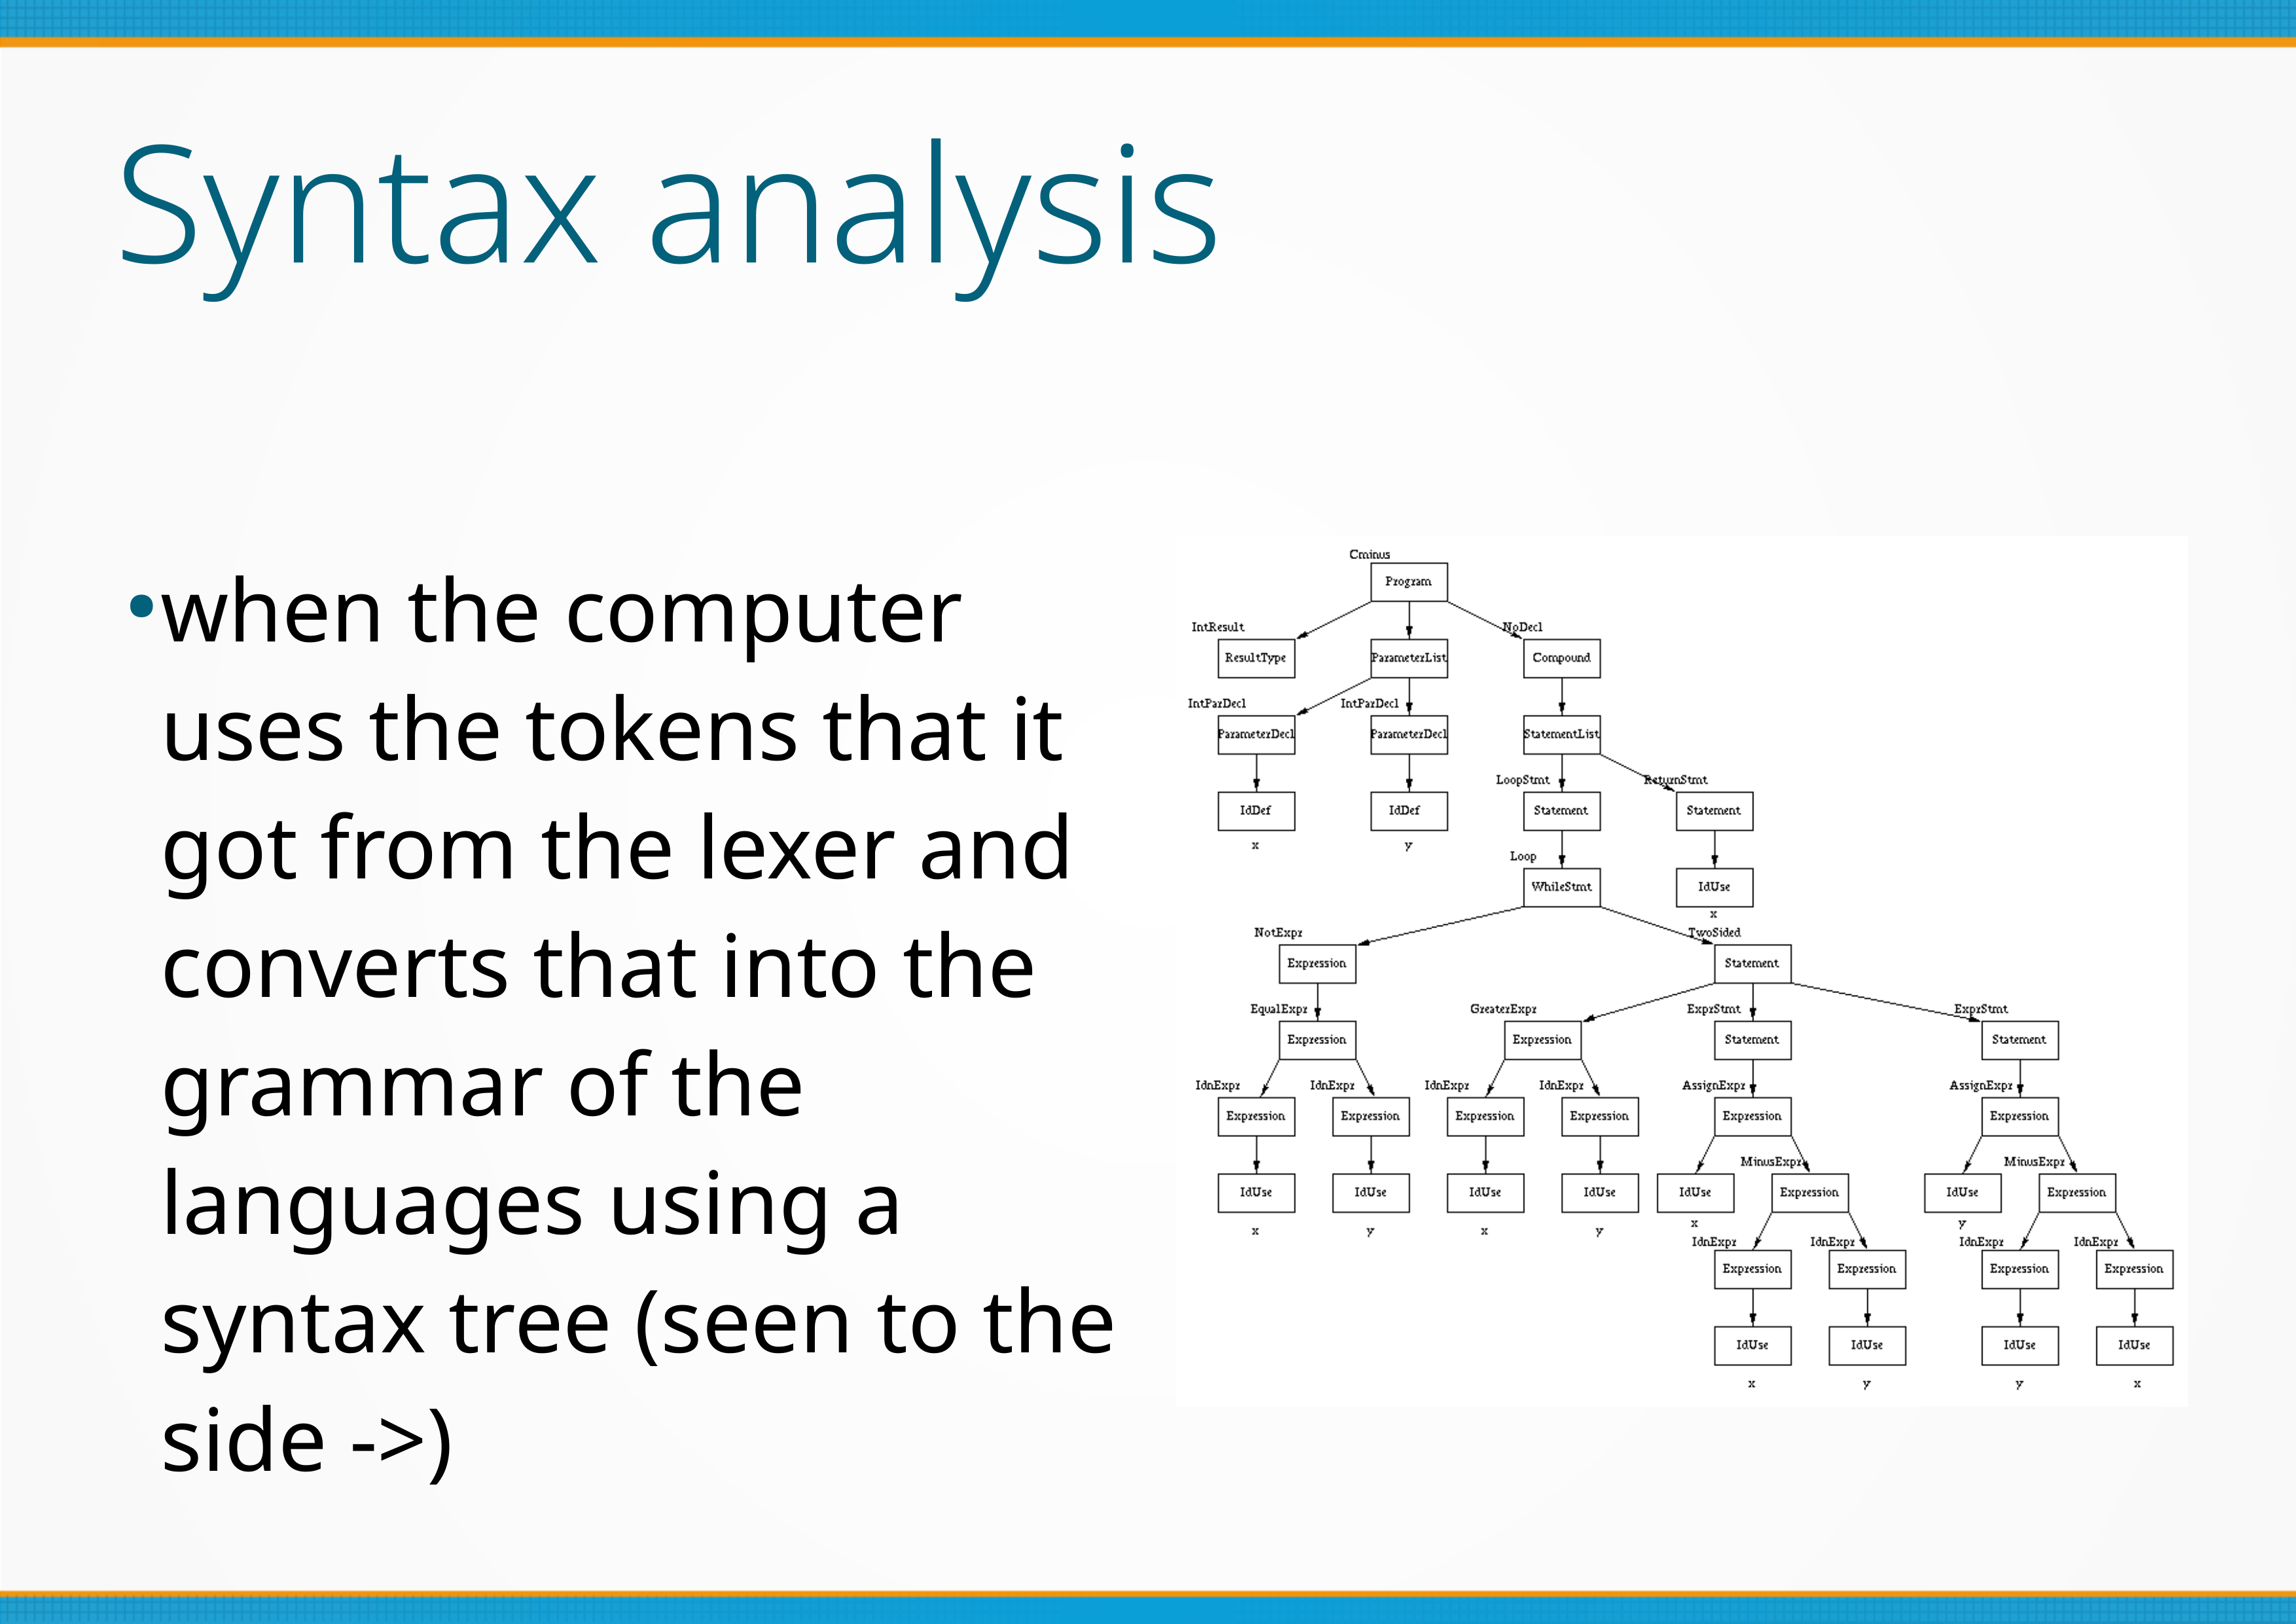

# Syntax analysis
when the computer uses the tokens that it got from the lexer and converts that into the grammar of the languages using a syntax tree (seen to the side ->)